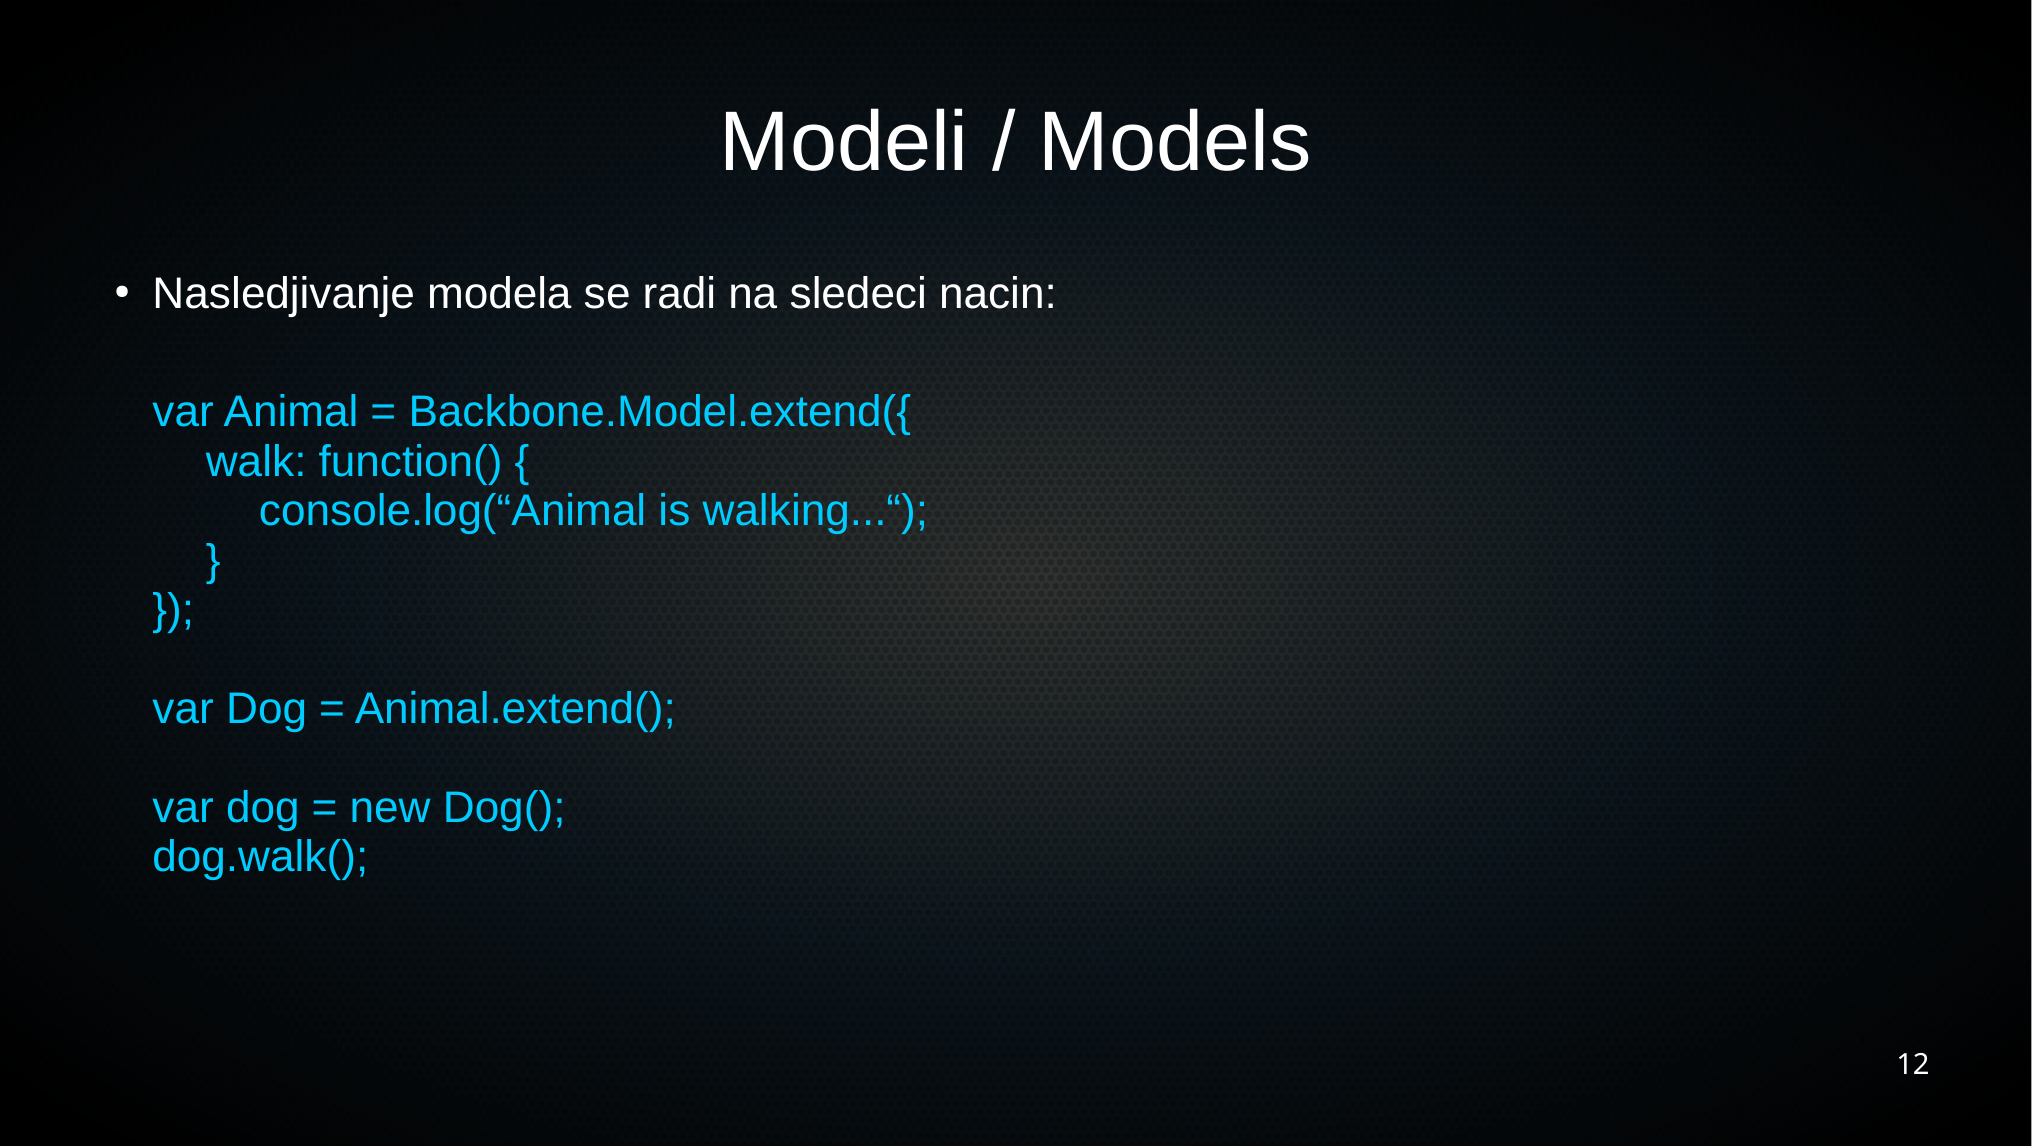

# Modeli / Models
Nasledjivanje modela se radi na sledeci nacin:
var Animal = Backbone.Model.extend({
	walk: function() {
		console.log(“Animal is walking...“);
	}
});
var Dog = Animal.extend();
var dog = new Dog();
dog.walk();
12